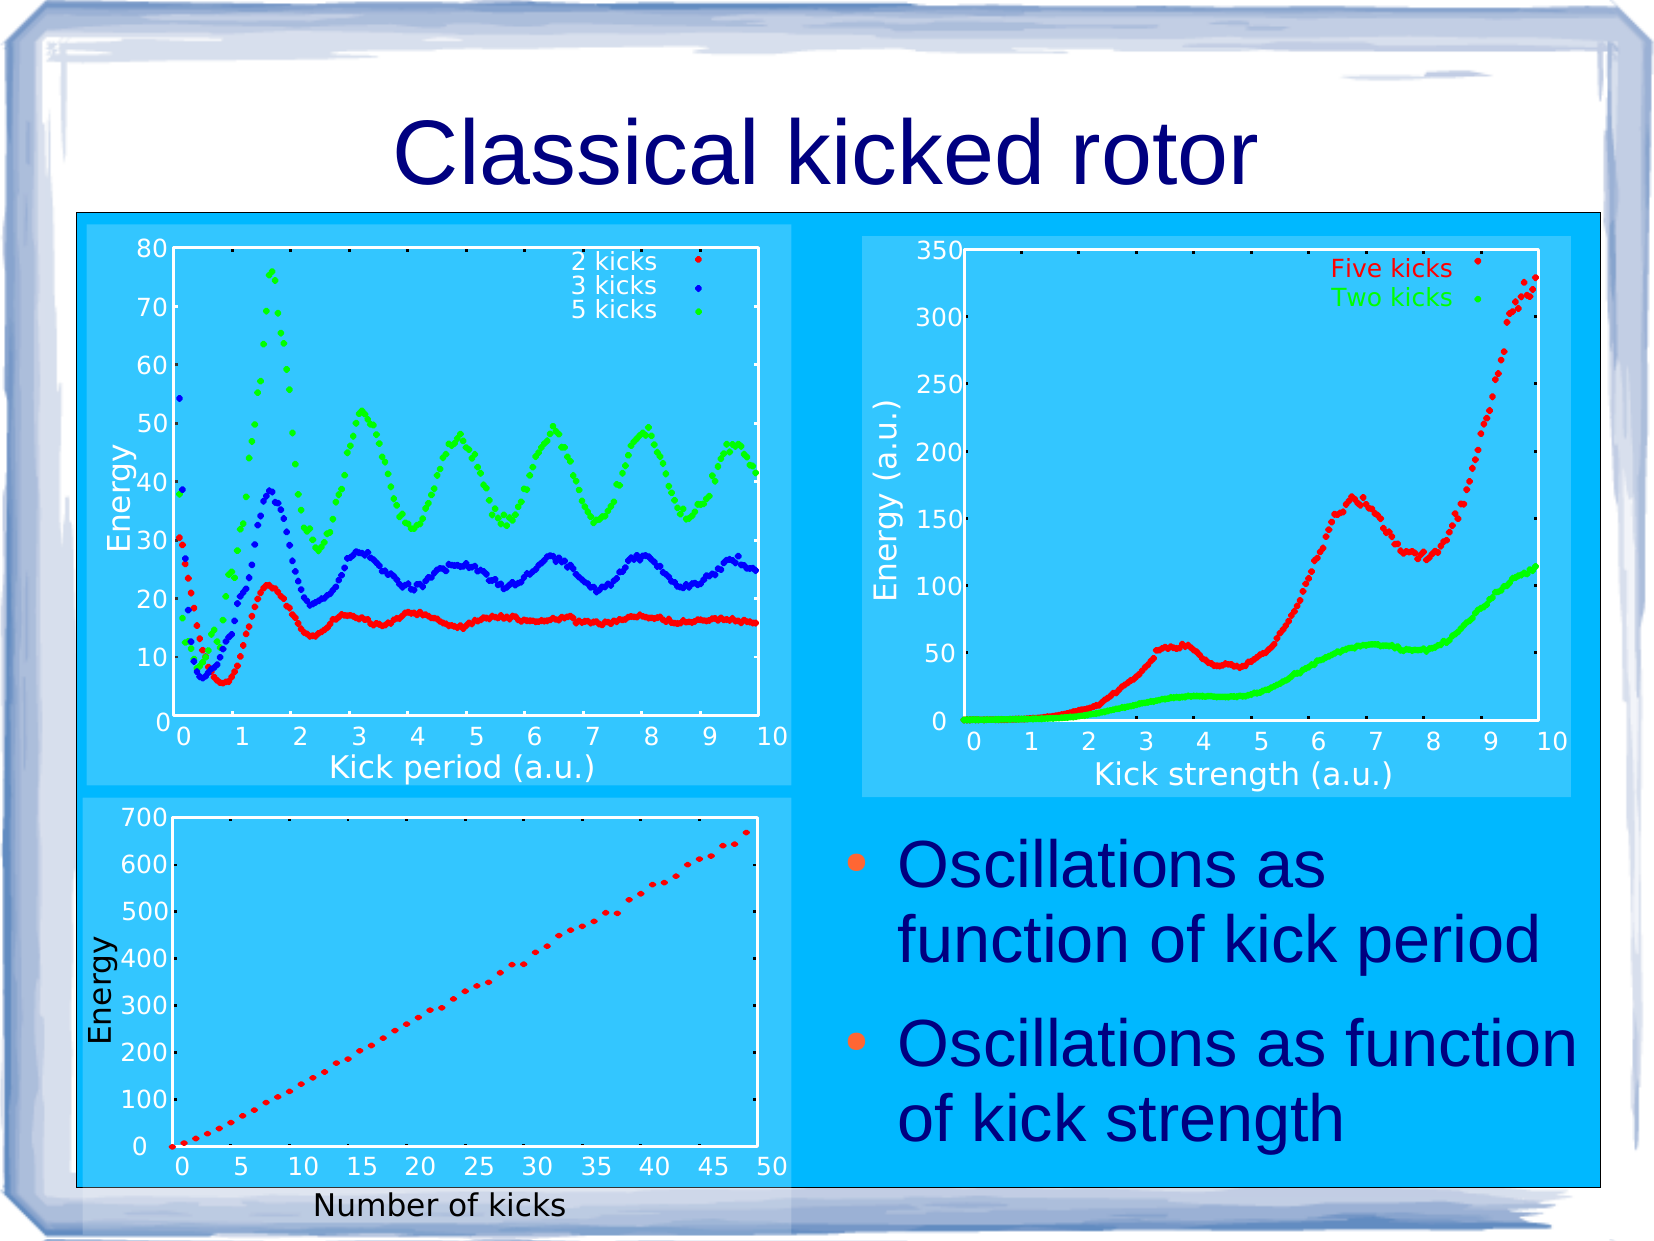

# Classical kicked rotor
 80
2 kicks
3 kicks
 70
5 kicks
 60
 50
Energy
 40
 30
 20
 10
 0
 0
 1
 2
 3
 4
 5
 6
 7
 8
 9
 10
Kick period (a.u.)
 350
Five kicks
Two kicks
 300
 250
 200
Energy (a.u.)
 150
 100
 50
 0
 0
 1
 2
 3
 4
 5
 6
 7
 8
 9
 10
Kick strength (a.u.)
 700
 600
 500
 400
Energy
 300
 200
 100
 0
 0
 5
 10
 15
 20
 25
 30
 35
 40
 45
 50
Number of kicks
Oscillations as
function of kick period
Oscillations as function
of kick strength